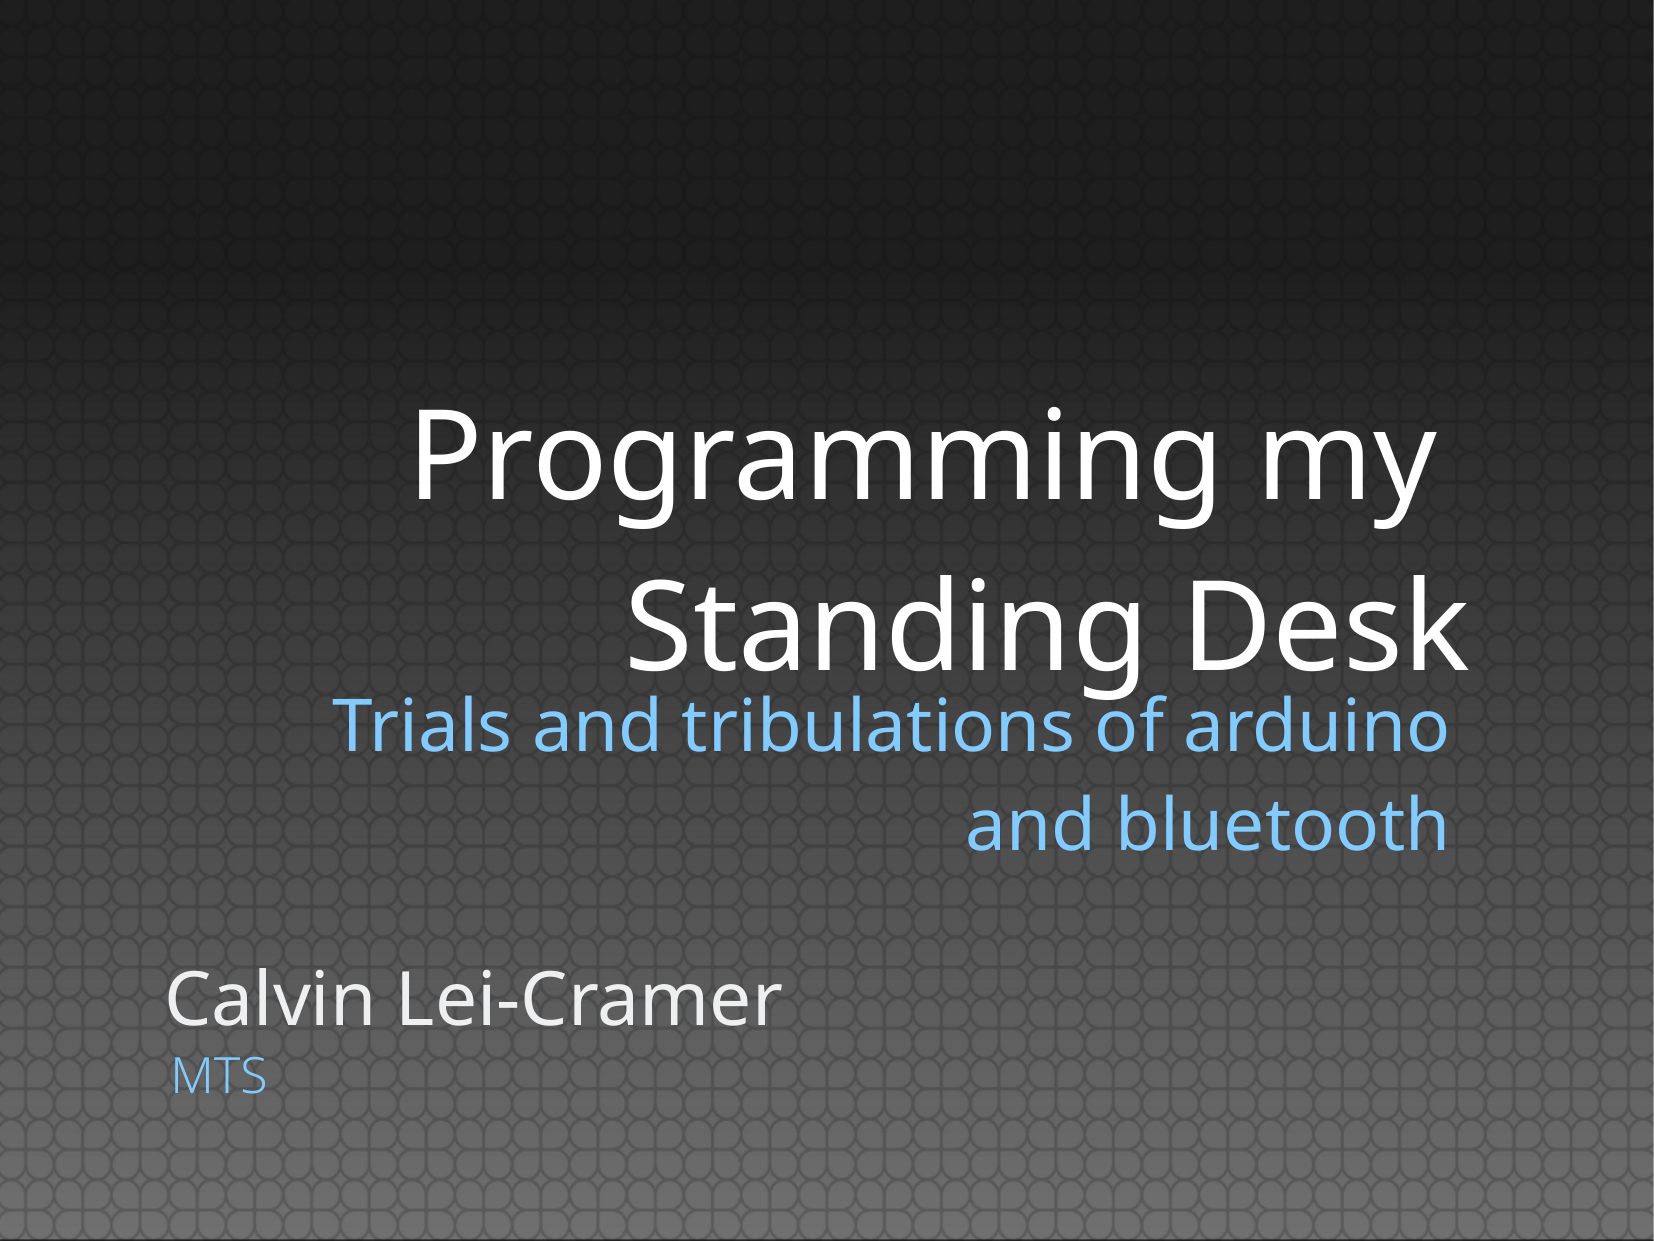

Programming my
Standing Desk
# Trials and tribulations of arduino and bluetooth
Calvin Lei-Cramer
MTS